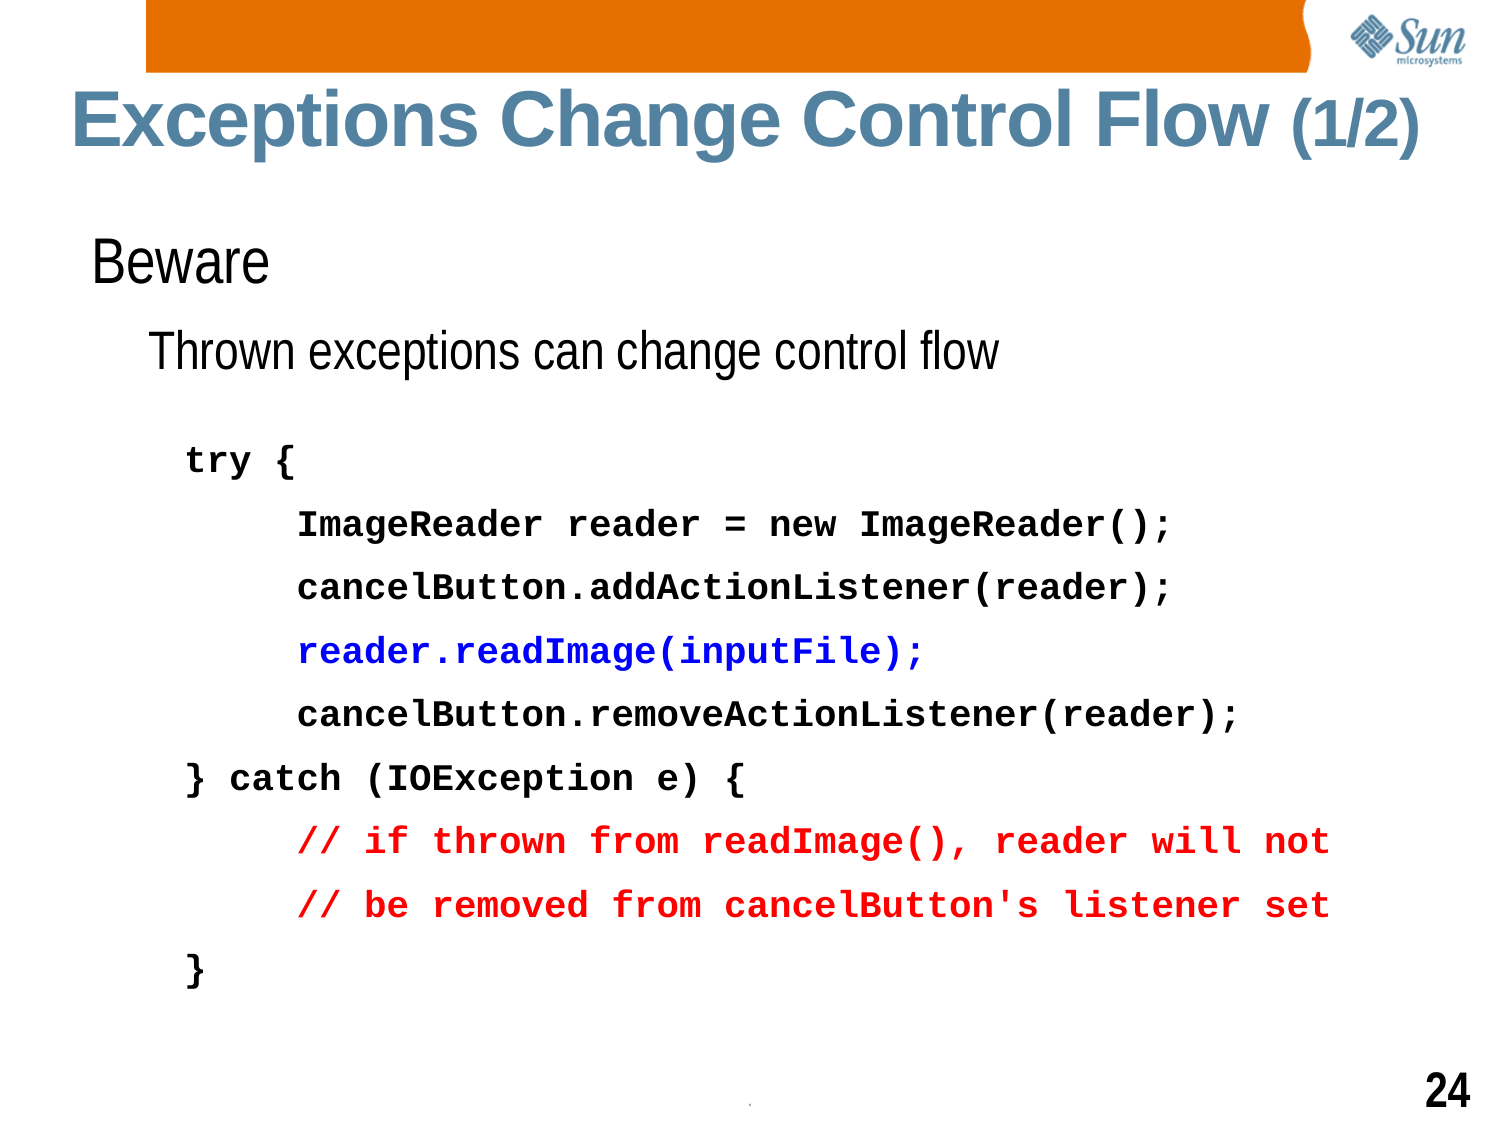

# Exceptions Change Control Flow (1/2)
Beware
Thrown exceptions can change control flow
 try {
 ImageReader reader = new ImageReader();
 cancelButton.addActionListener(reader);
 reader.readImage(inputFile);
 cancelButton.removeActionListener(reader);
 } catch (IOException e) {
 // if thrown from readImage(), reader will not
 // be removed from cancelButton's listener set
 }